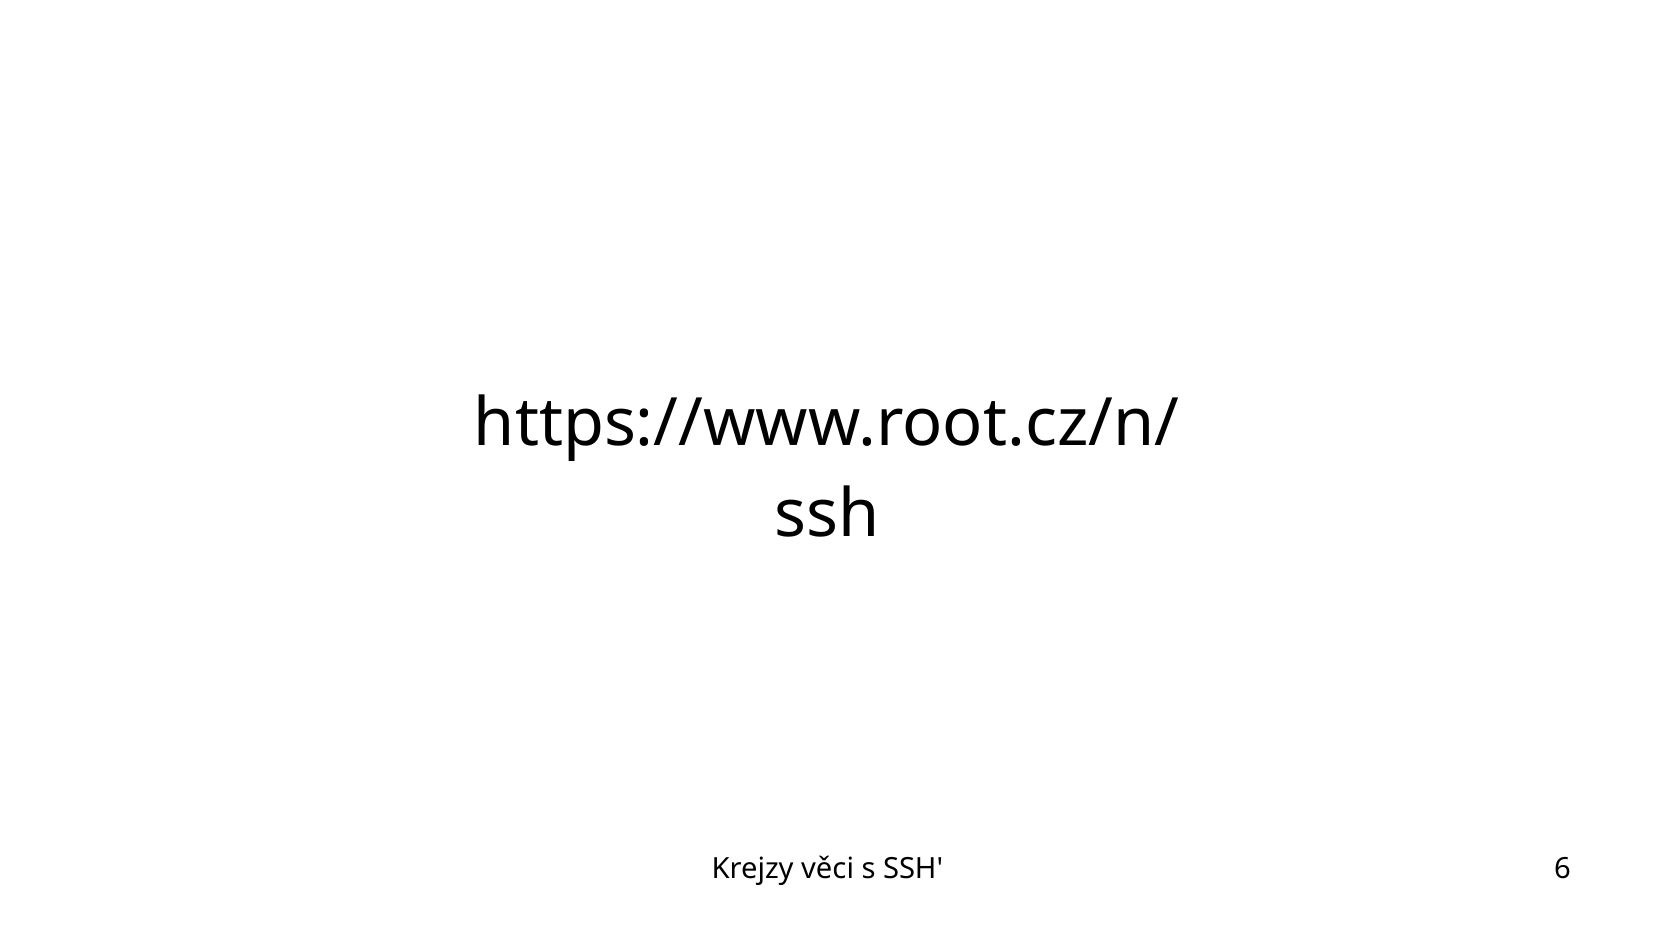

# https://www.root.cz/n/ssh
Krejzy věci s SSH'
6